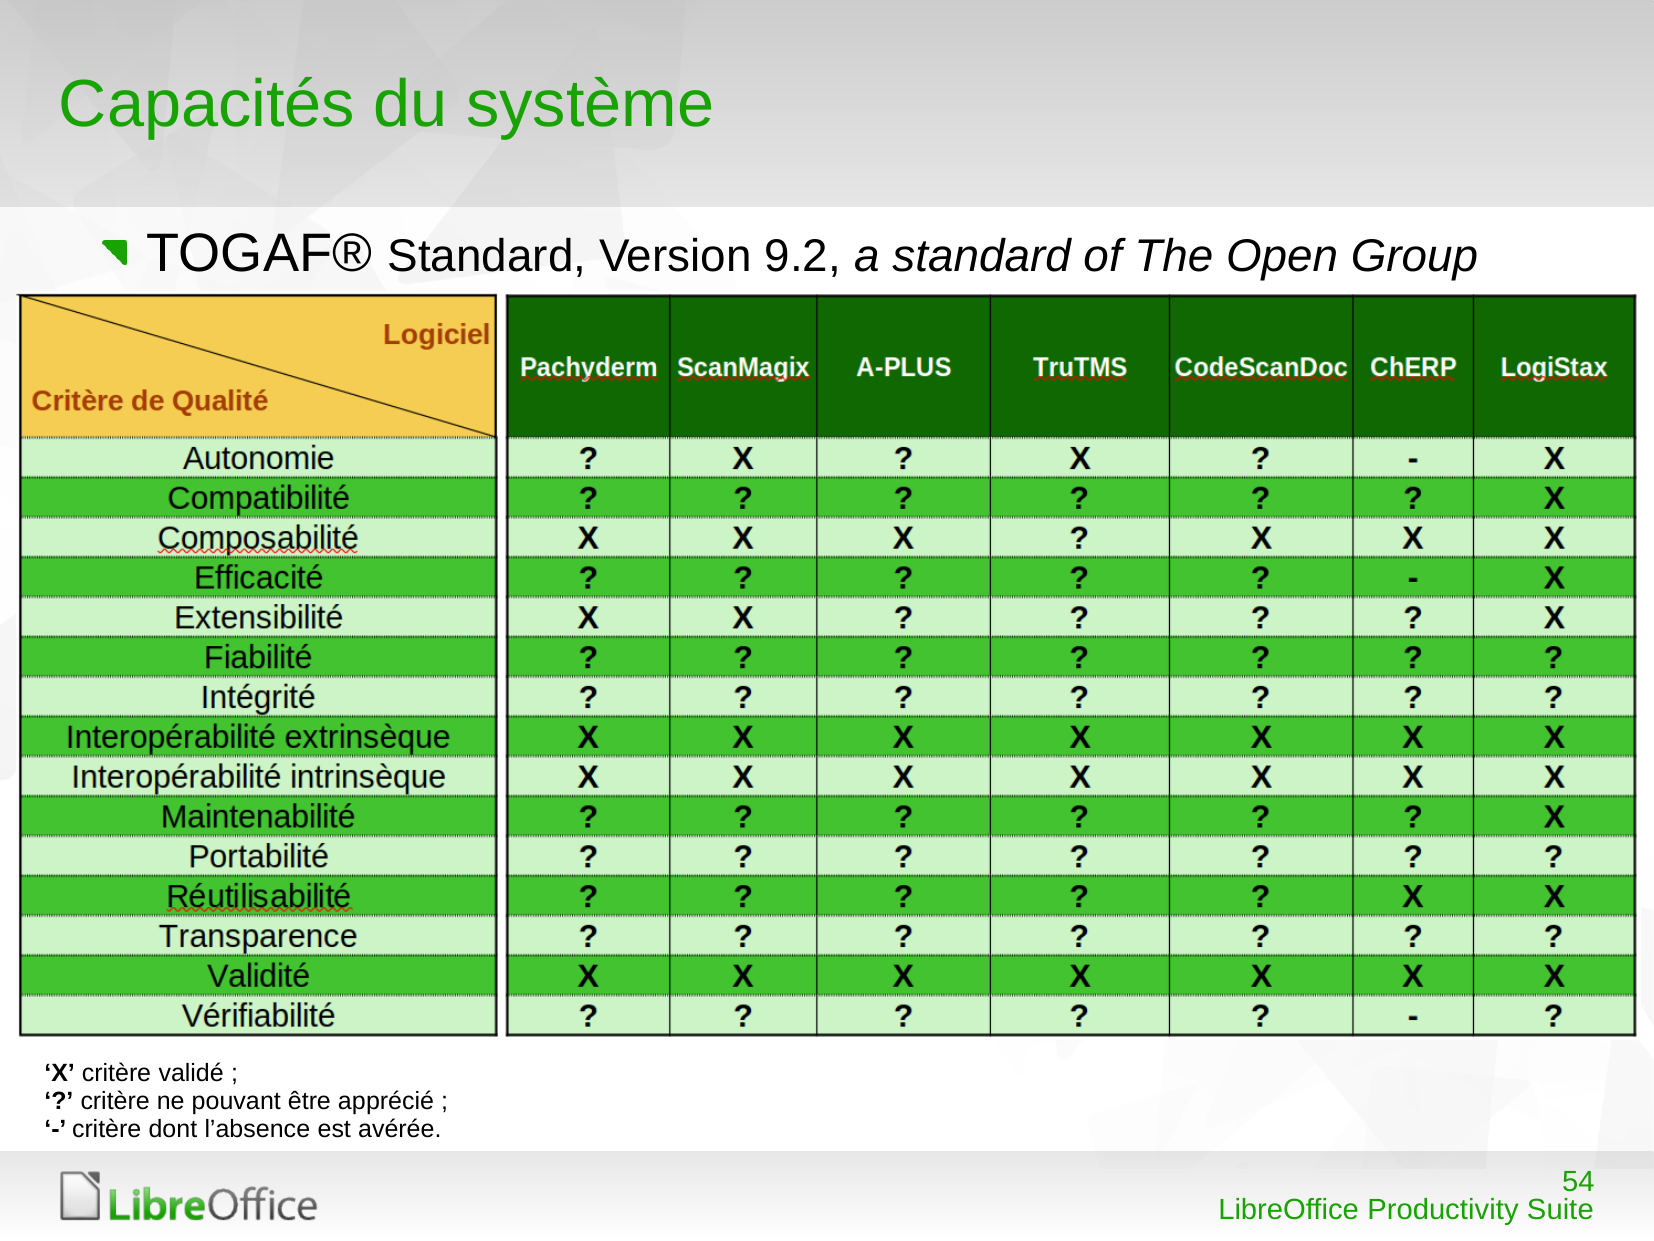

# Capacités du système
TOGAF® Standard, Version 9.2, a standard of The Open Group
‘X’ critère validé ;
‘?’ critère ne pouvant être apprécié ;
‘-’ critère dont l’absence est avérée.
54
LibreOffice Productivity Suite